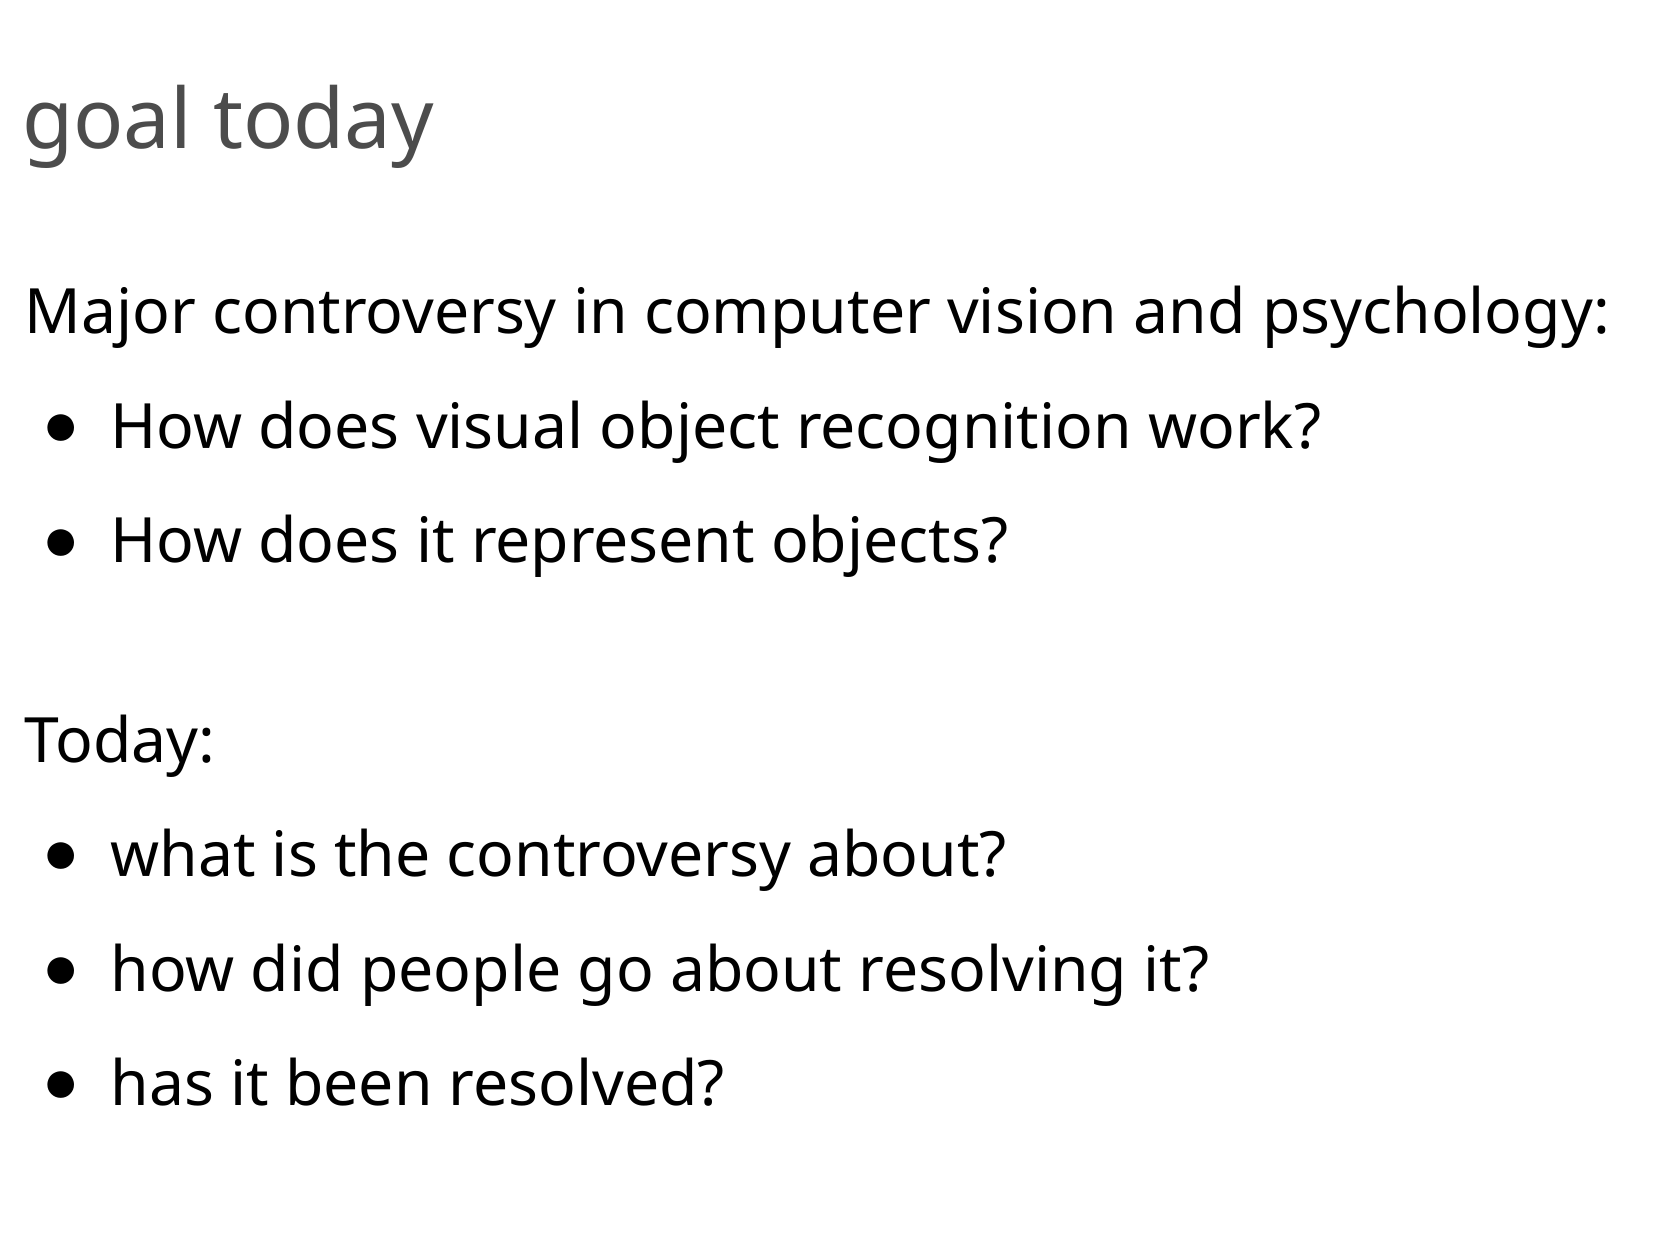

# goal today
Major controversy in computer vision and psychology:
How does visual object recognition work?
How does it represent objects?
Today:
what is the controversy about?
how did people go about resolving it?
has it been resolved?